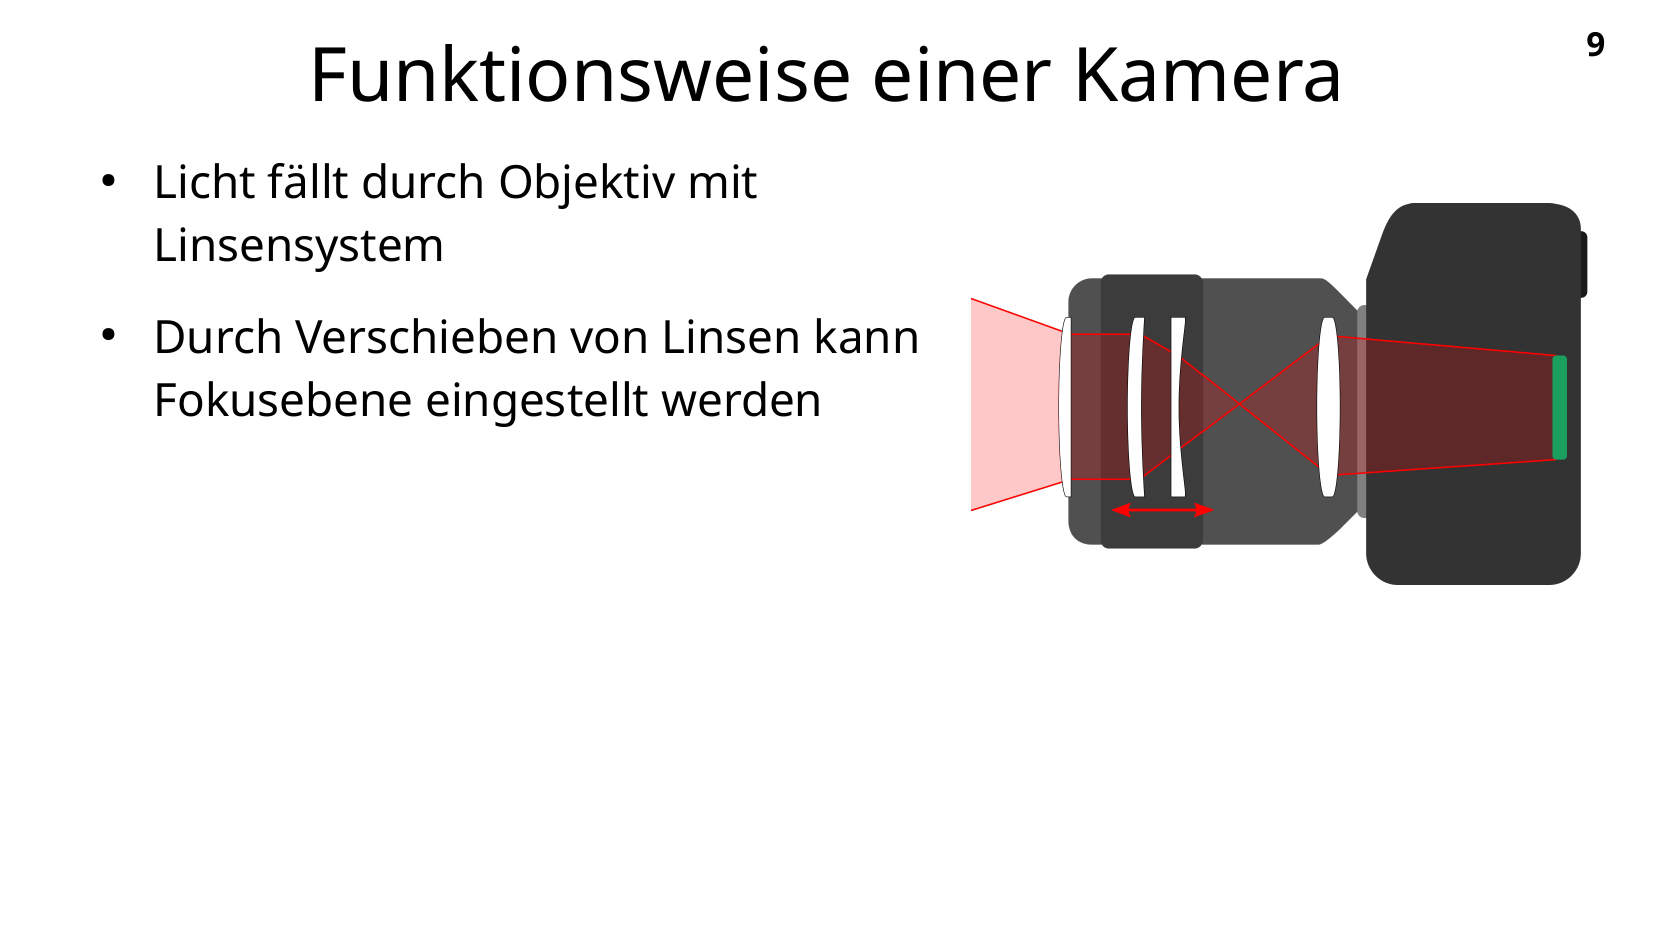

# Funktionsweise einer Kamera
Licht fällt durch Objektiv mit Linsensystem
Durch Verschieben von Linsen kann Fokusebene eingestellt werden